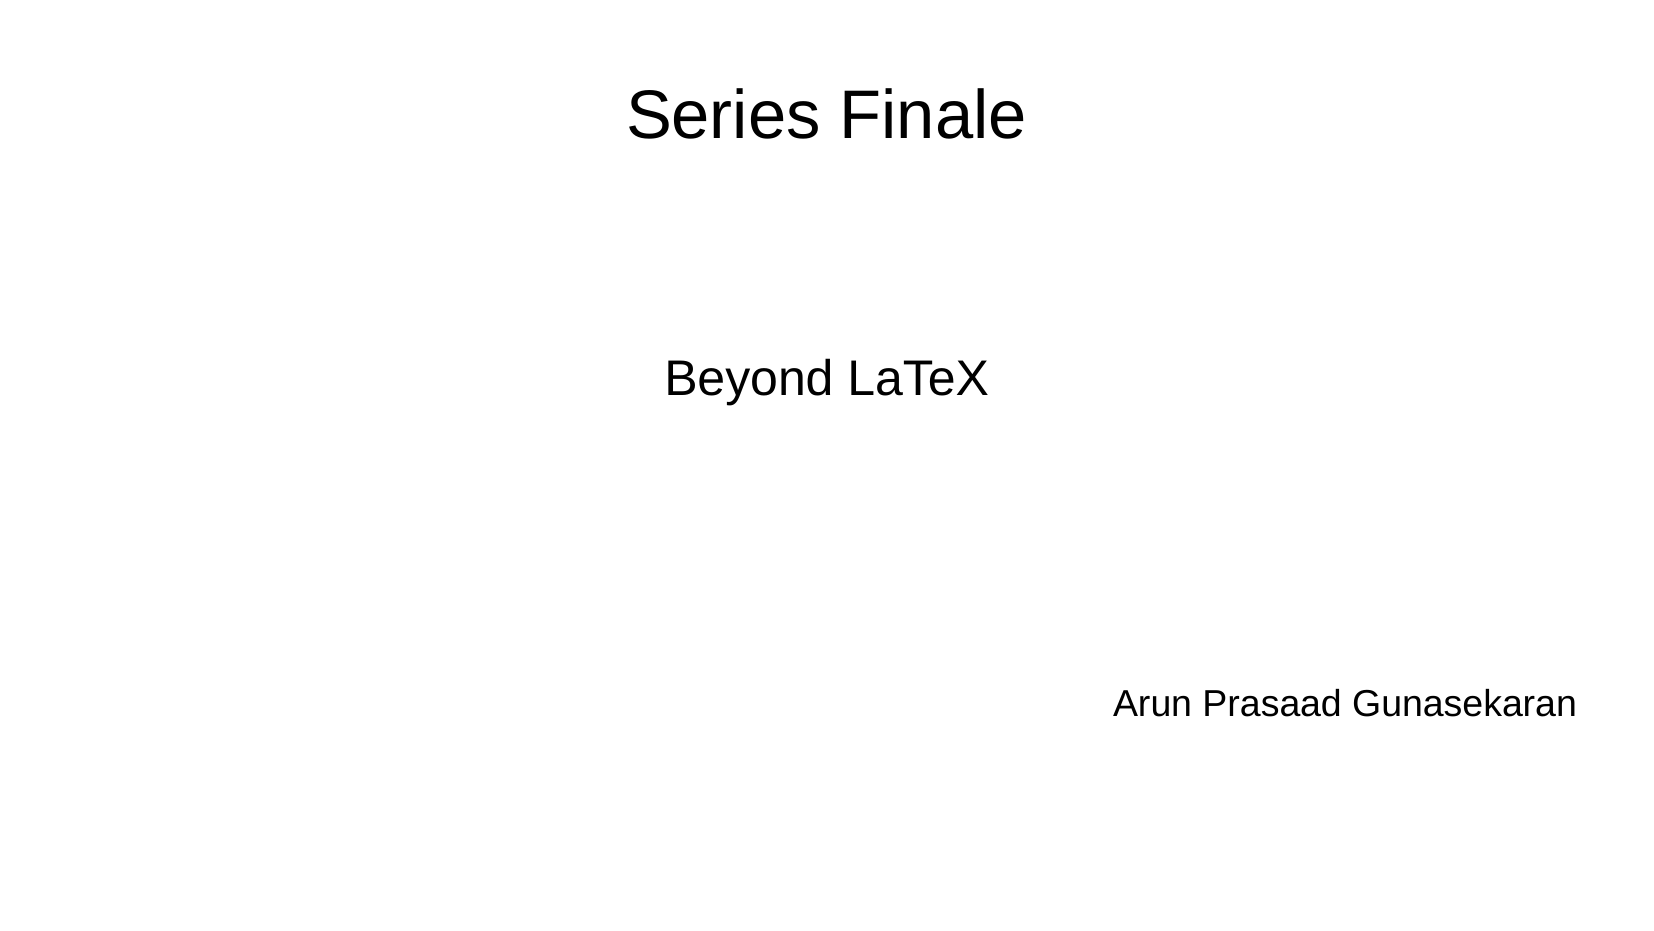

# Series Finale
Beyond LaTeX
Arun Prasaad Gunasekaran